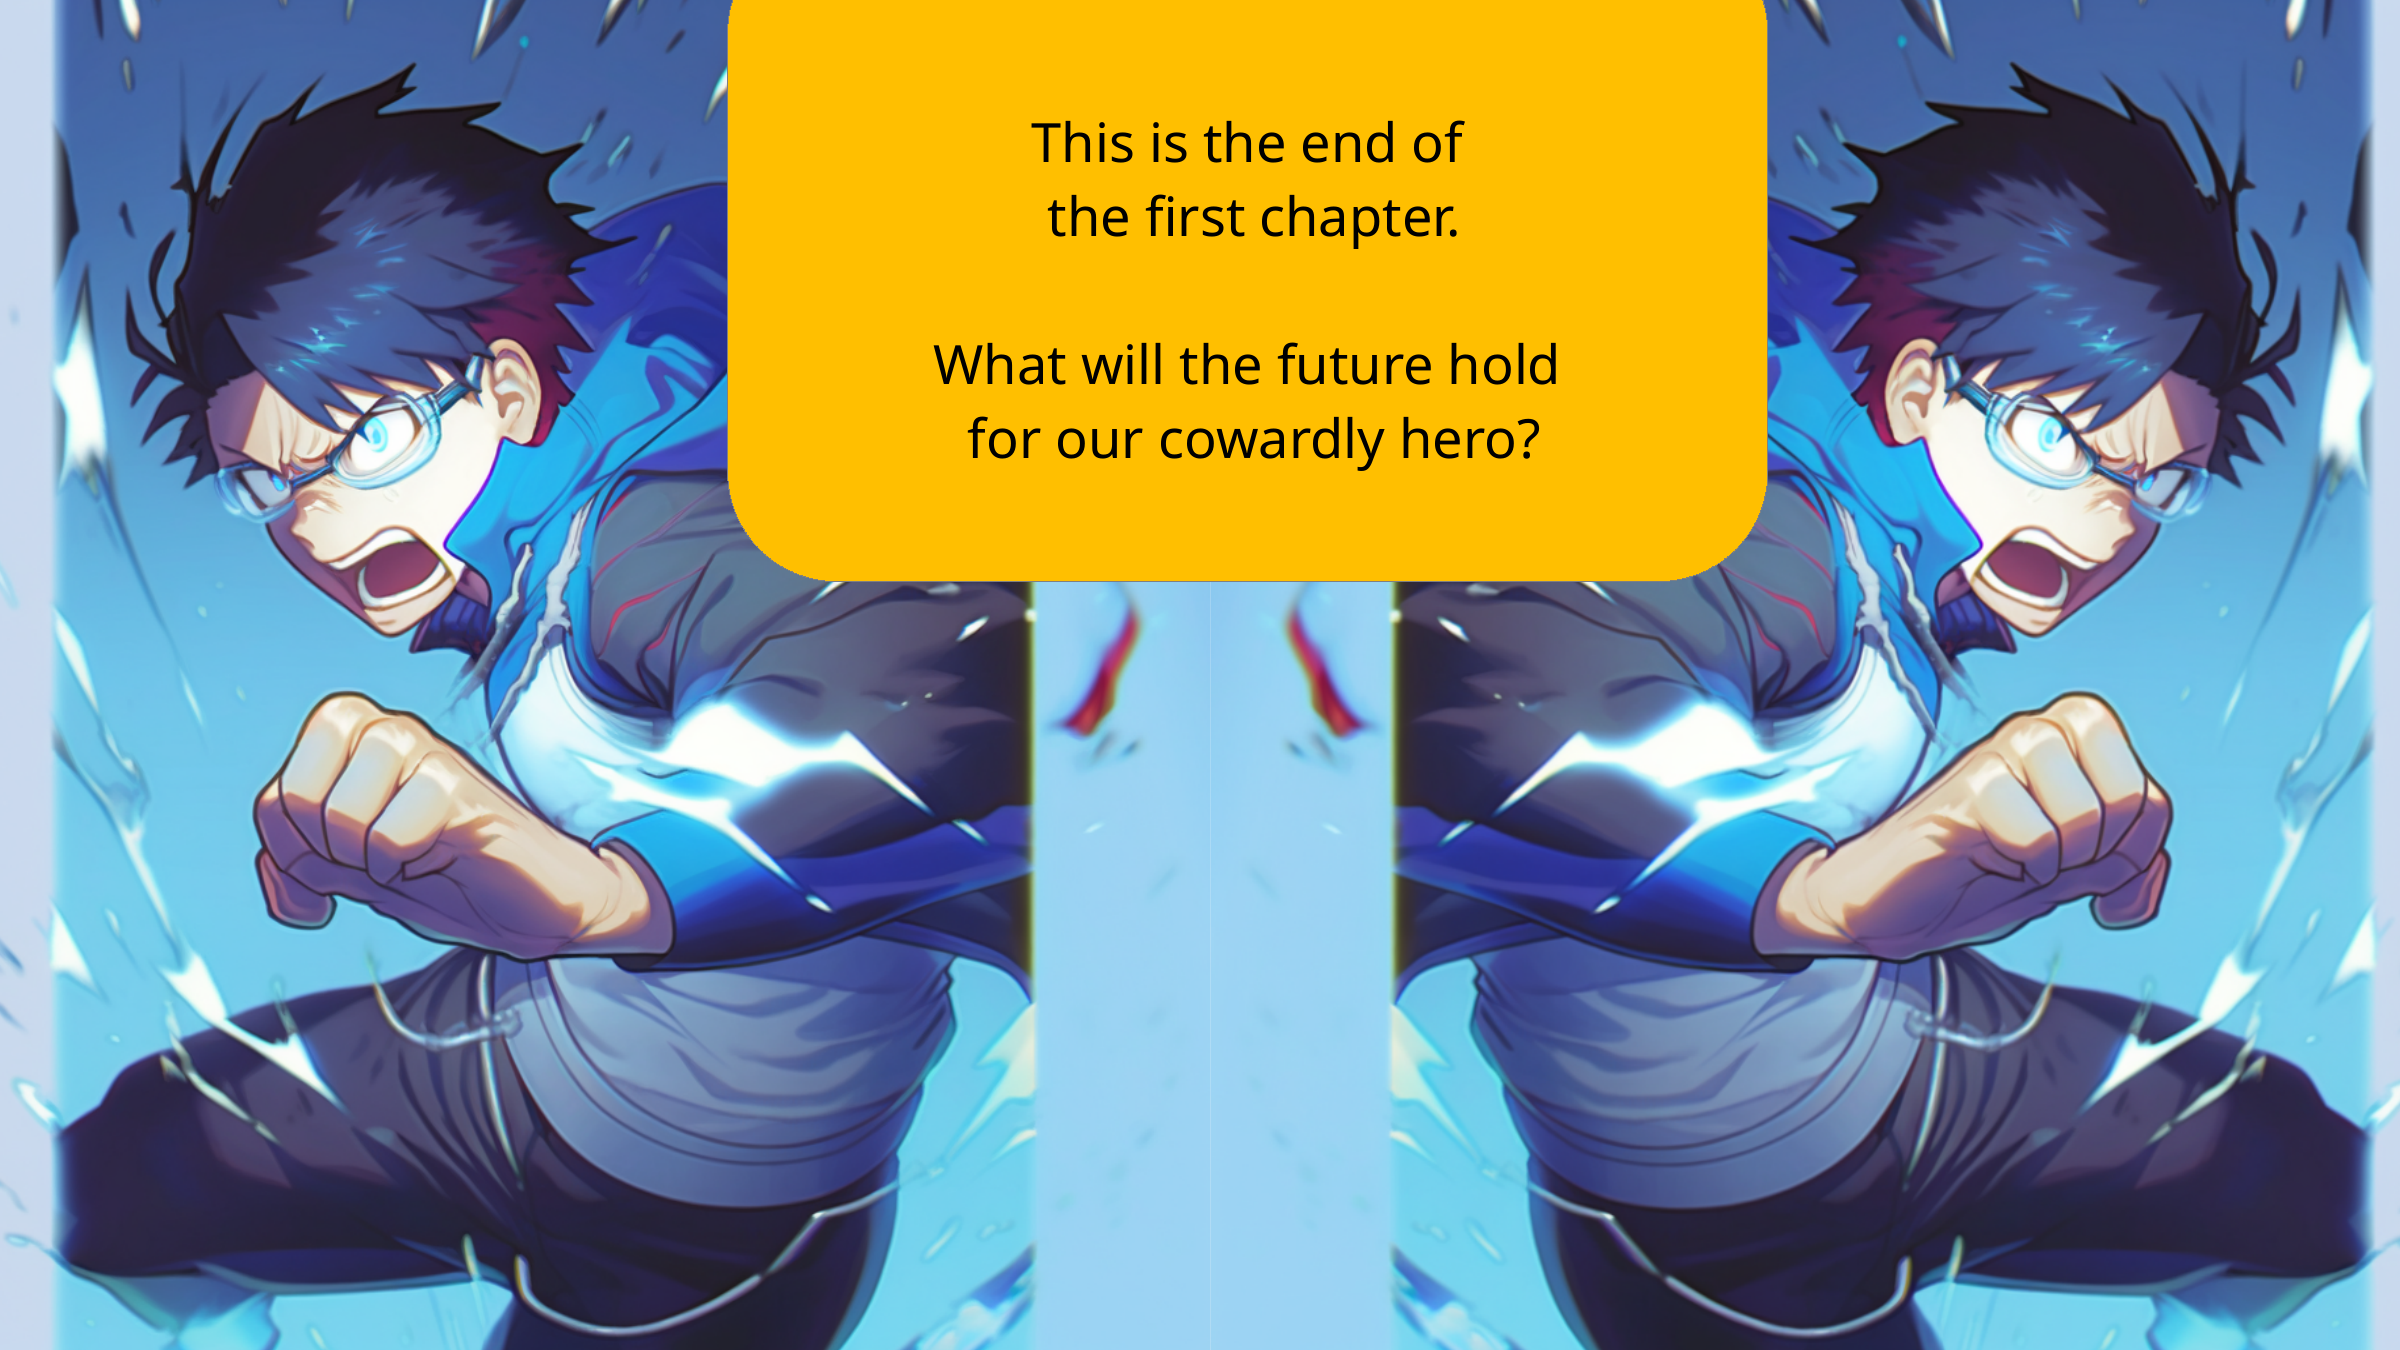

This is the end of
 the first chapter.
What will the future hold
 for our cowardly hero?